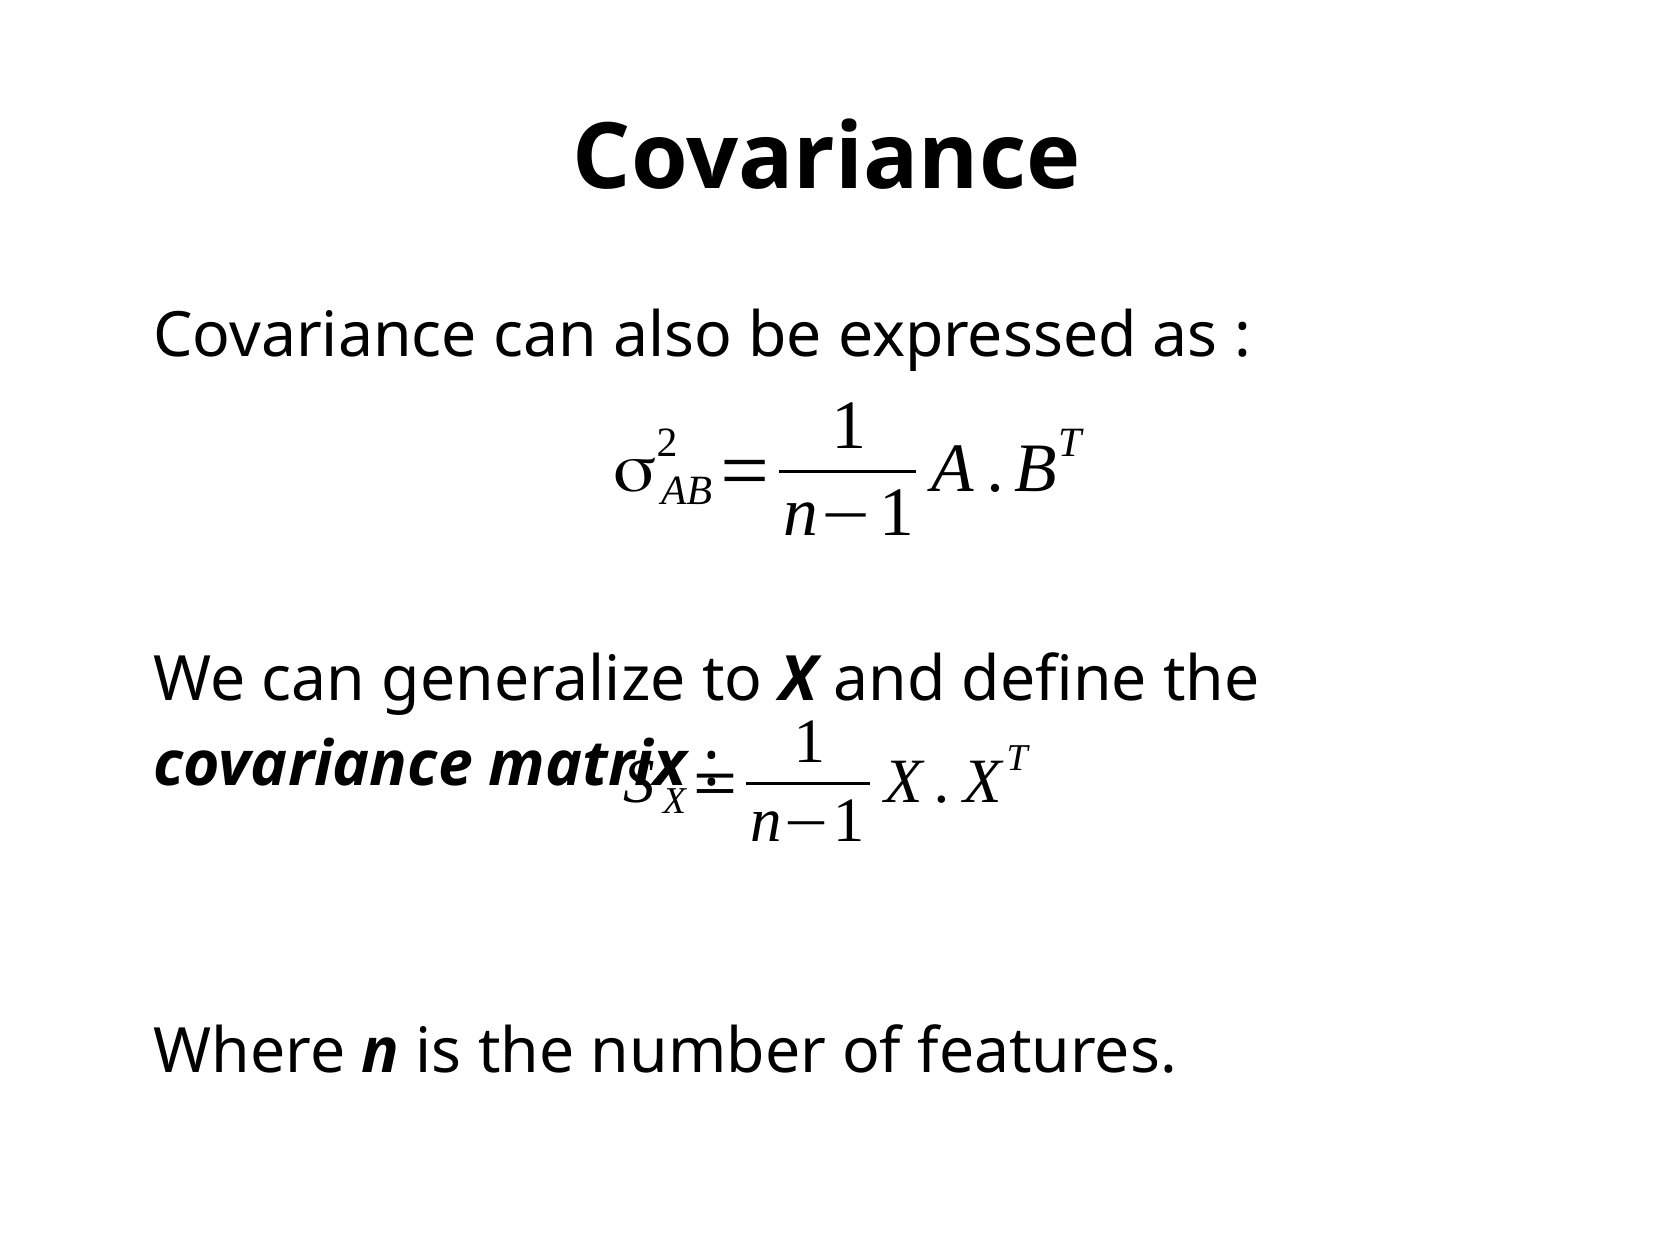

# Covariance
Covariance can also be expressed as :
We can generalize to X and define the covariance matrix :
Where n is the number of features.